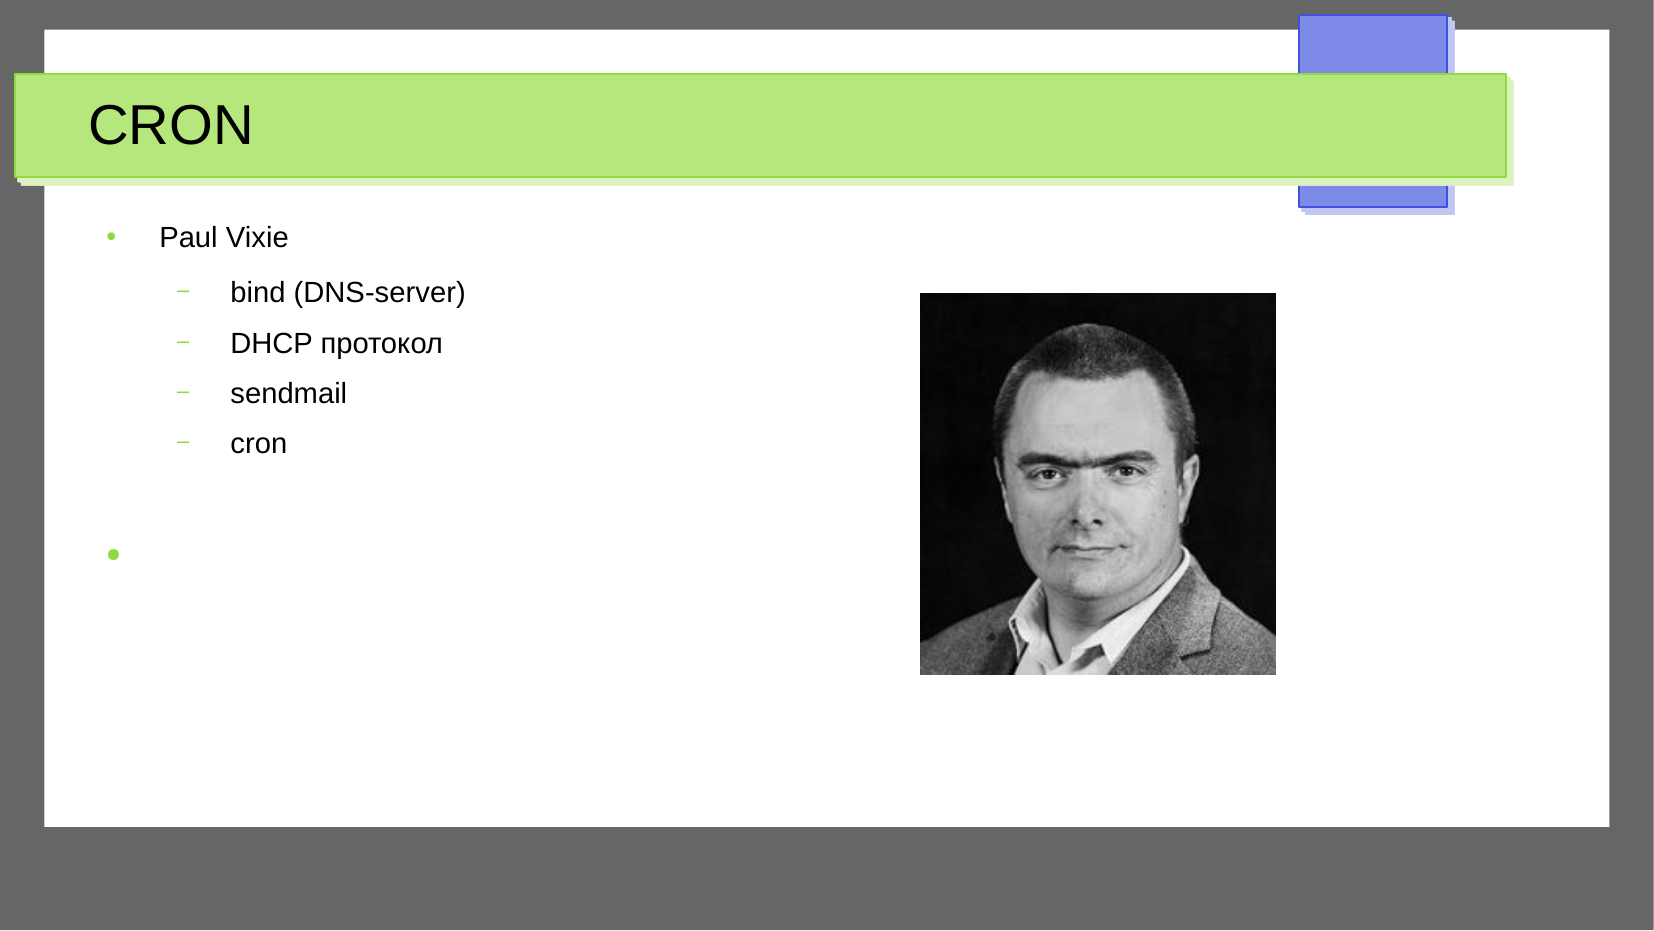

# CRON
Paul Vixie
bind (DNS-server)
DHCP протокол
sendmail
cron